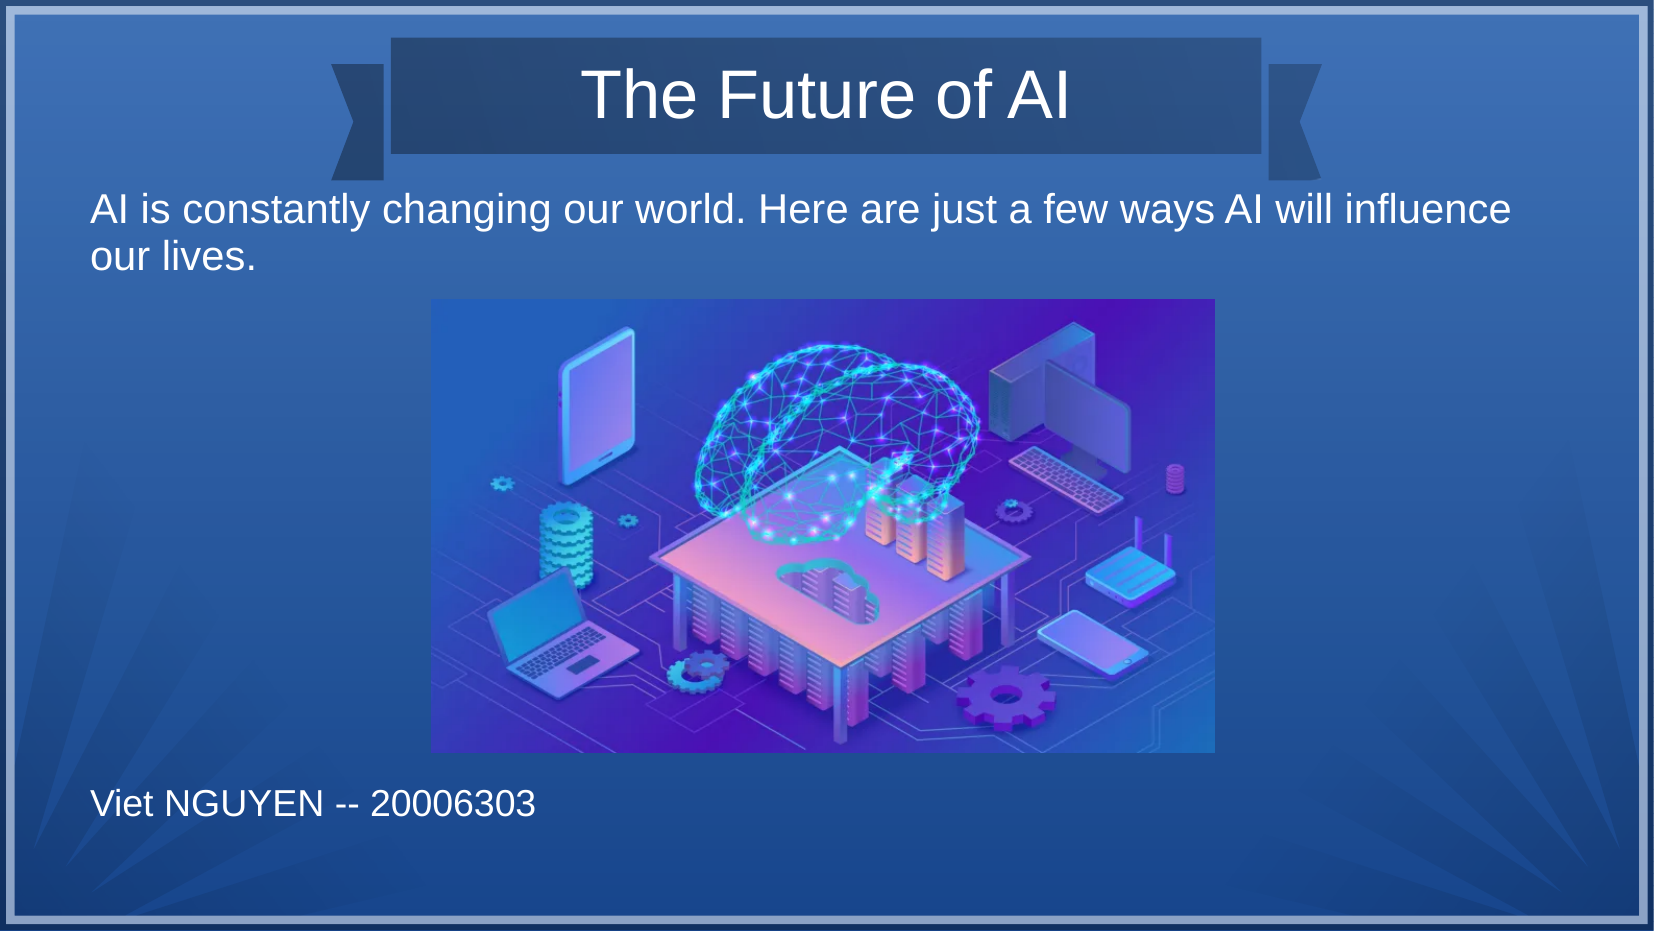

# The Future of AI
AI is constantly changing our world. Here are just a few ways AI will influence our lives.
Viet NGUYEN -- 20006303